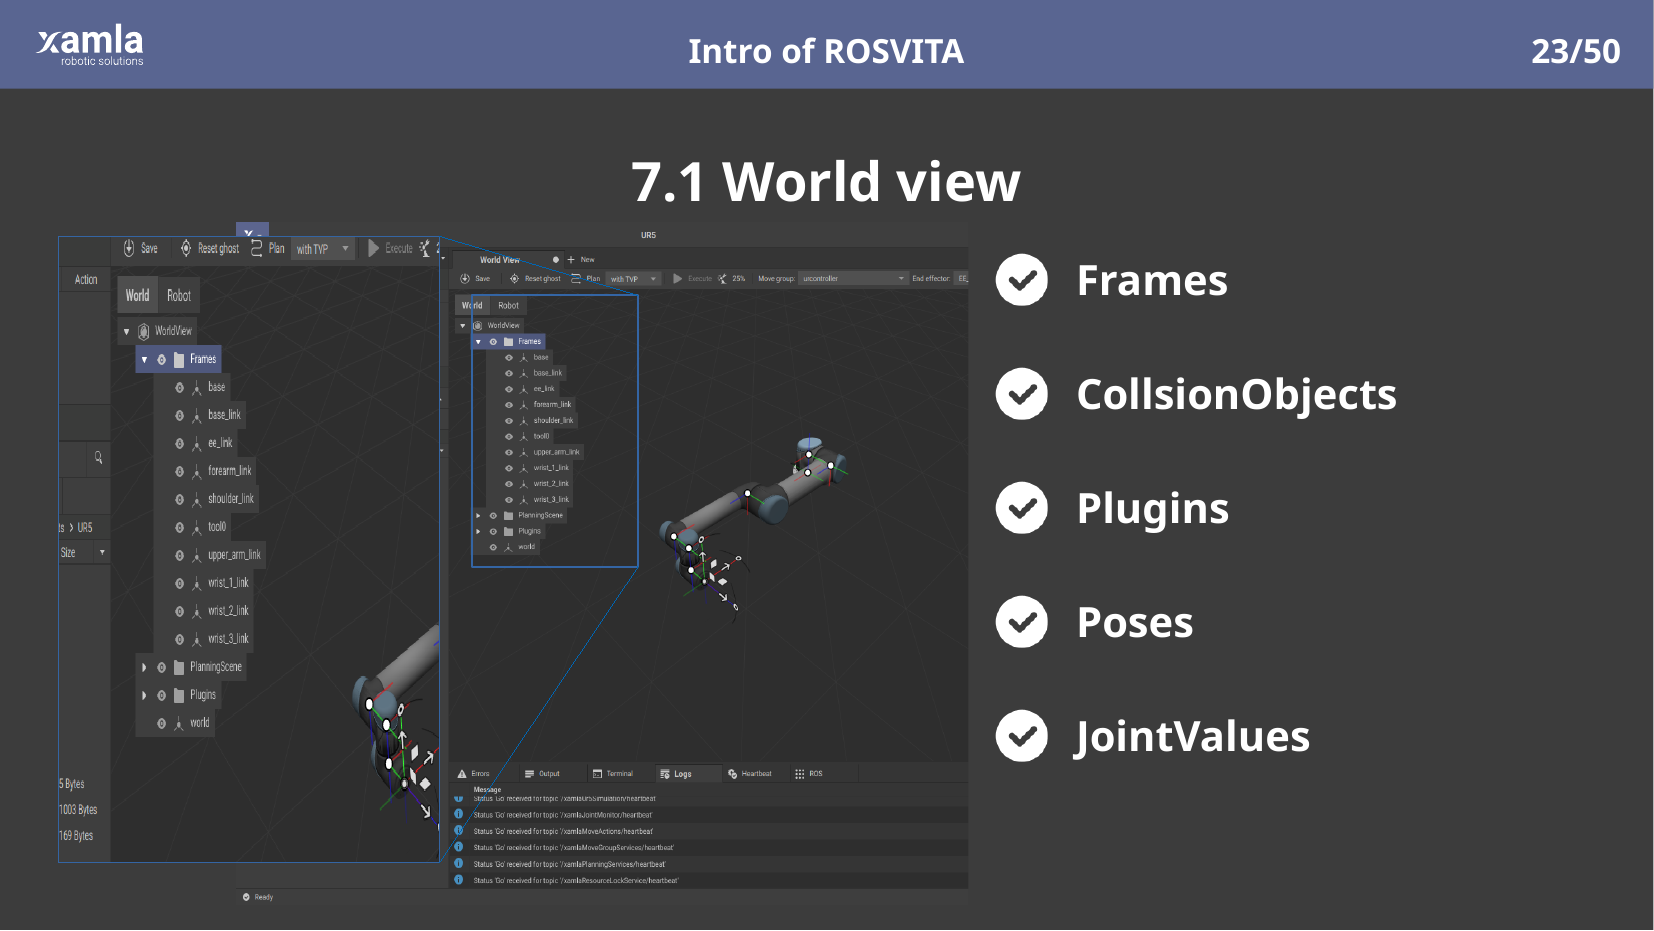

Intro of ROSVITA
23/50
7.1 World view
Frames
CollsionObjects
Plugins
Poses
JointValues